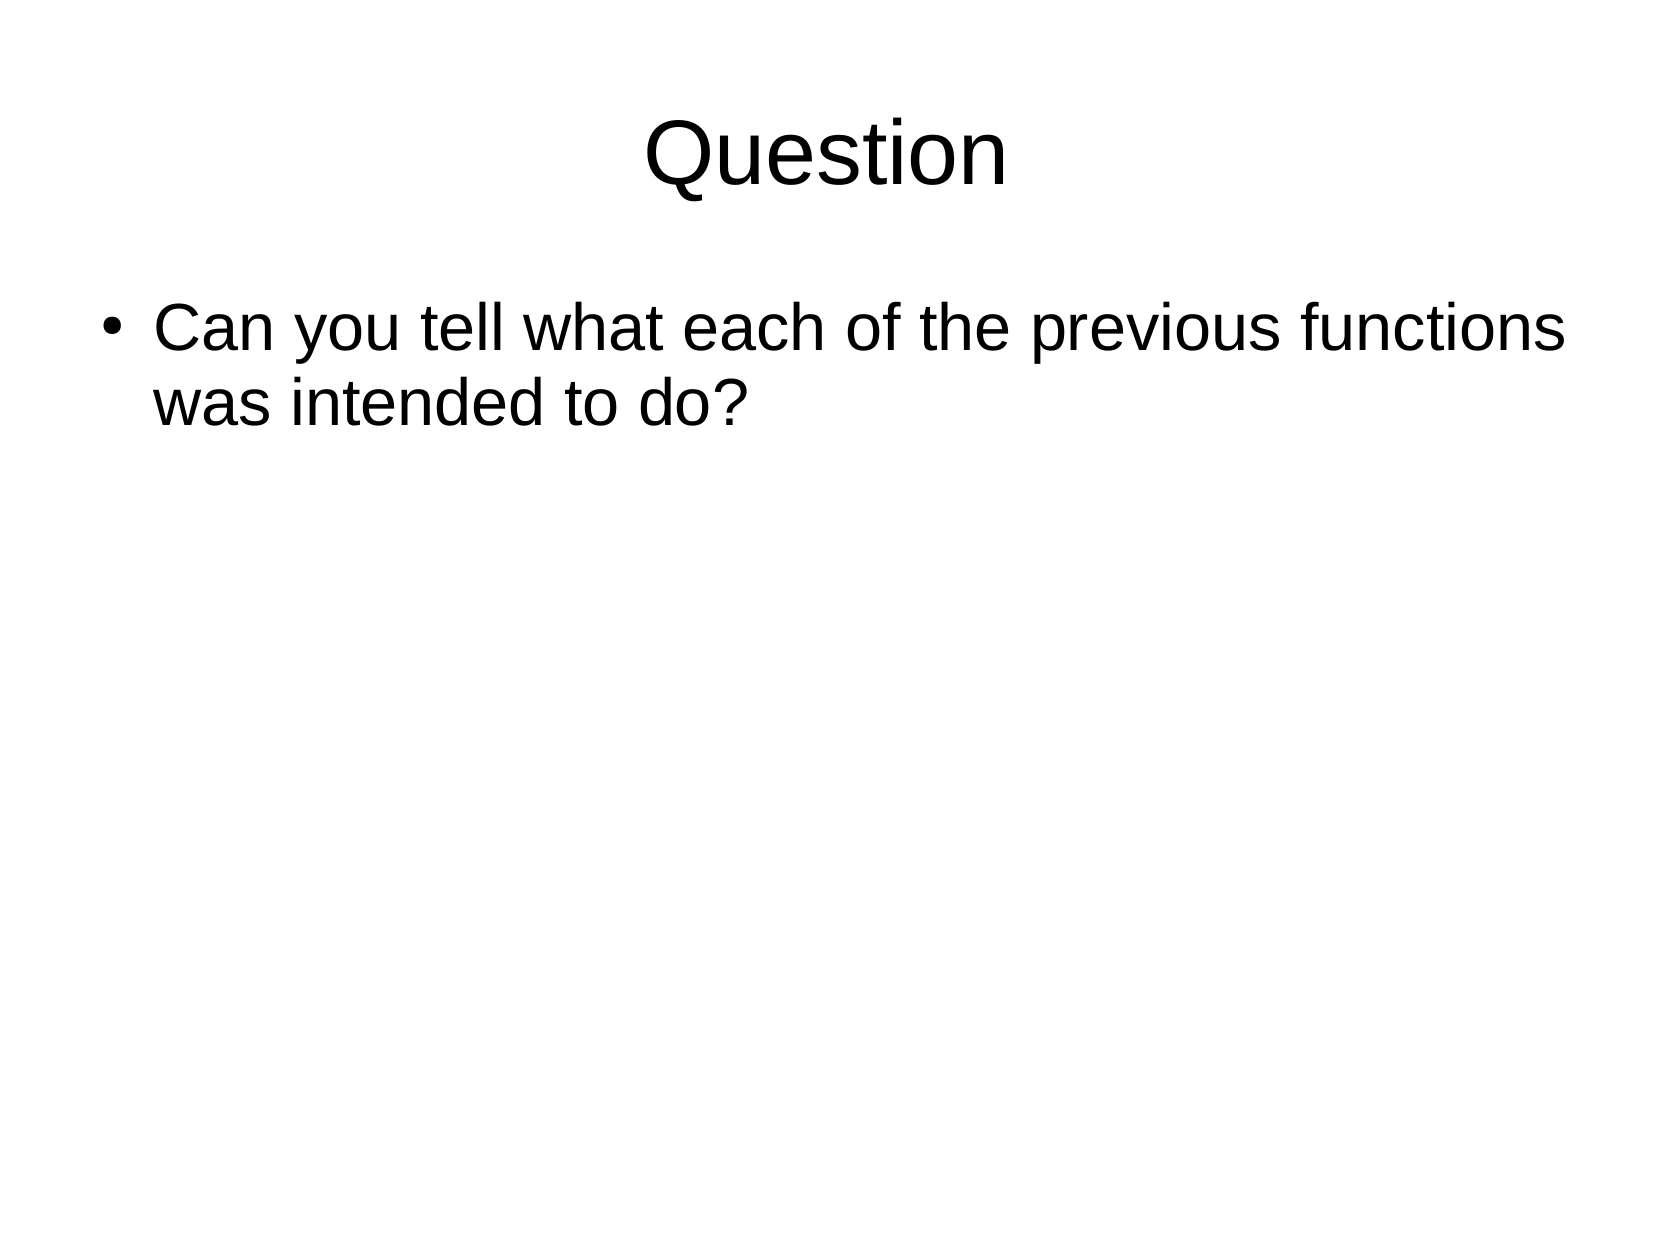

# Question
Can you tell what each of the previous functions was intended to do?